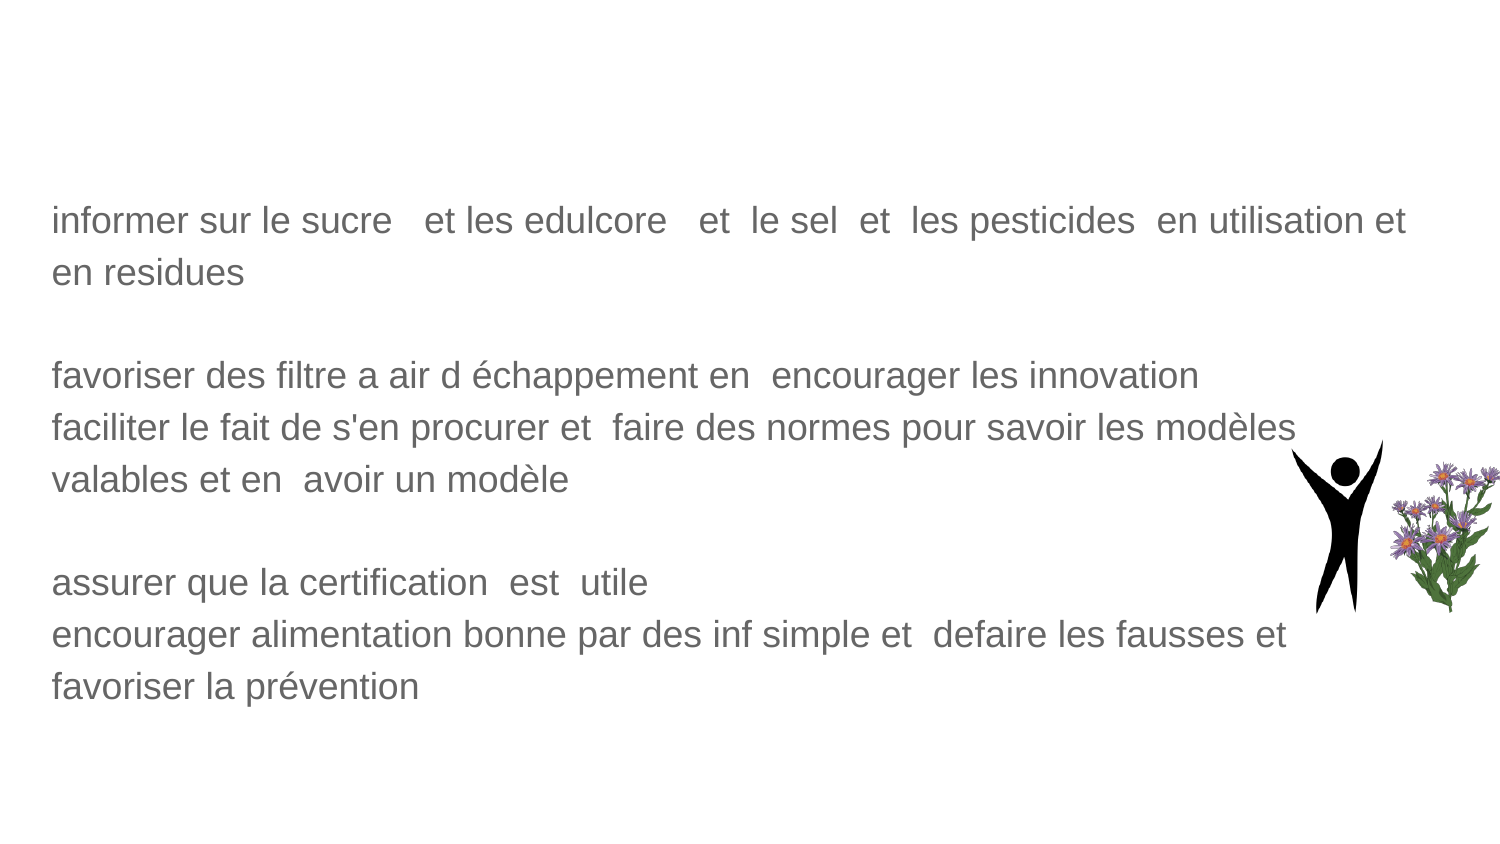

informer sur le sucre et les edulcore et le sel et les pesticides en utilisation et en residues
favoriser des filtre a air d échappement en encourager les innovation
faciliter le fait de s'en procurer et faire des normes pour savoir les modèles valables et en avoir un modèle
assurer que la certification est utile
encourager alimentation bonne par des inf simple et defaire les fausses et favoriser la prévention
#